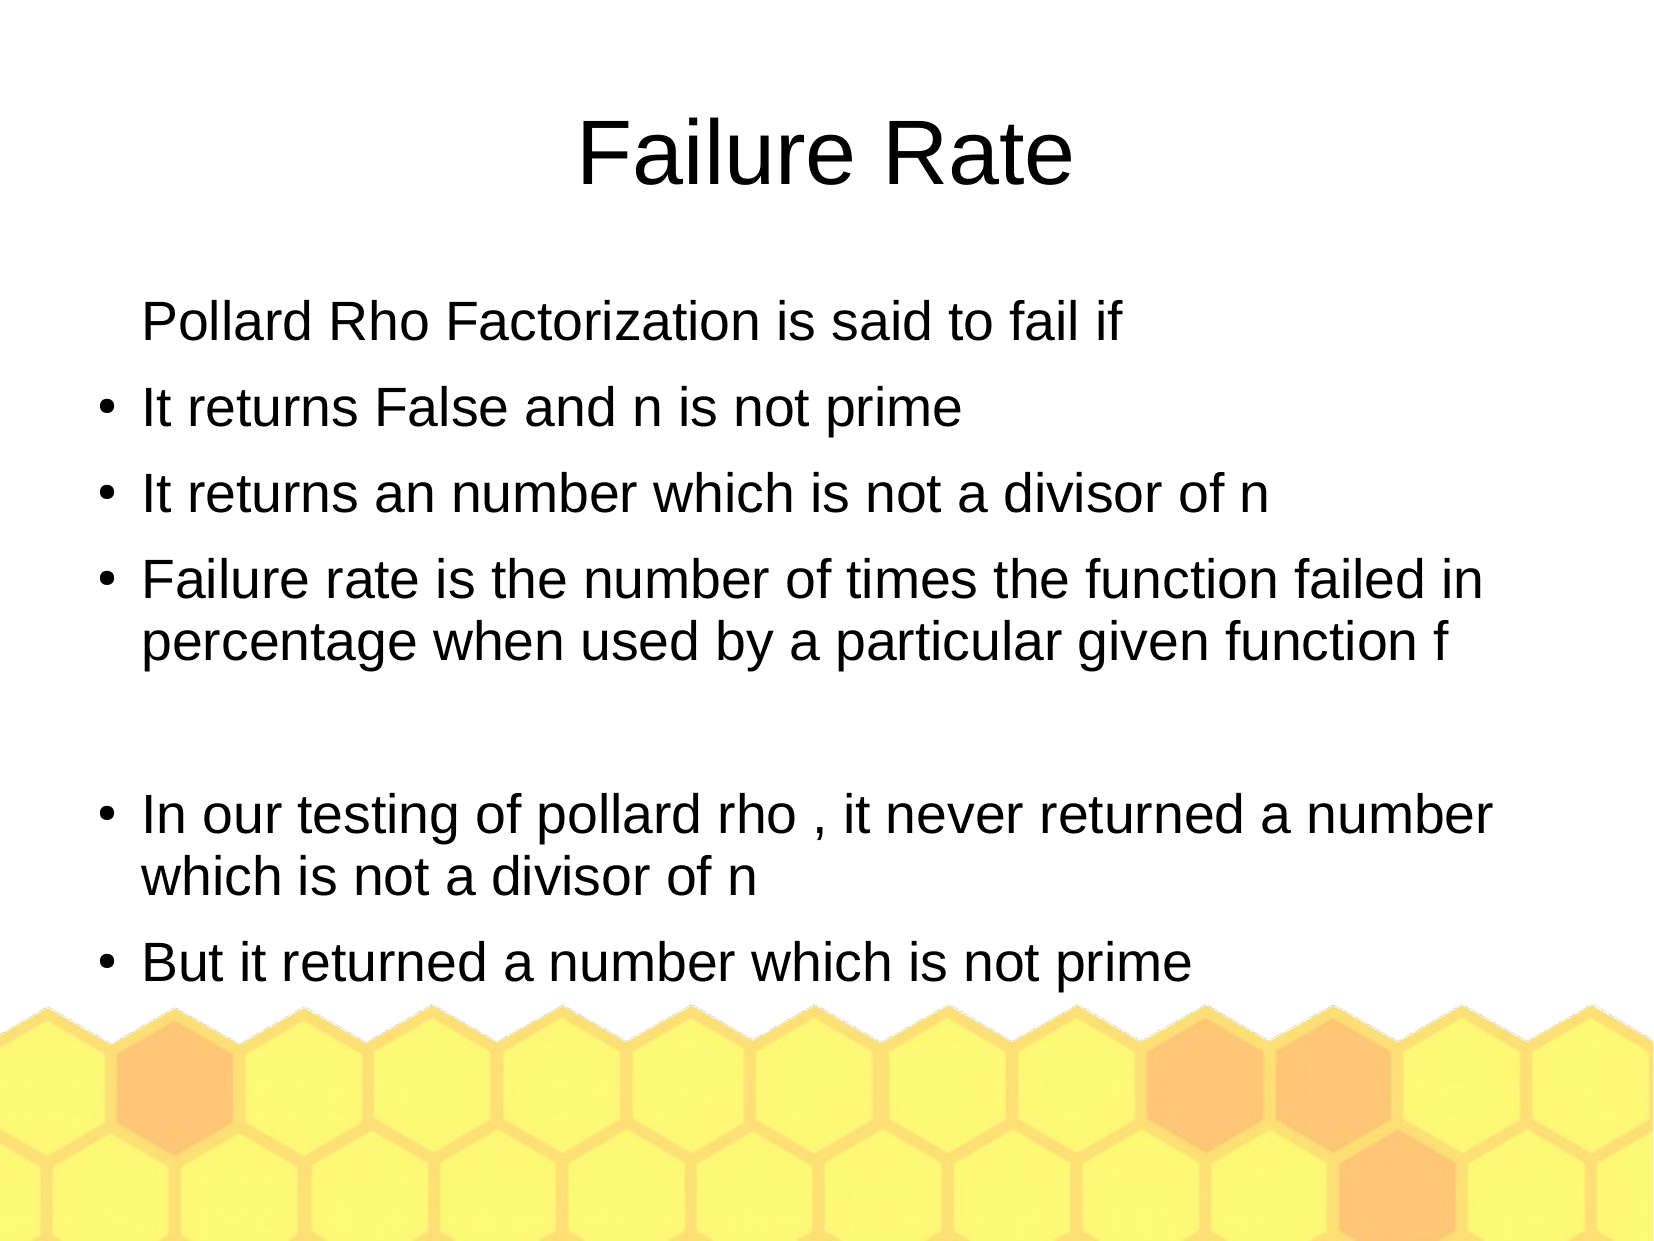

# Failure Rate
Pollard Rho Factorization is said to fail if
It returns False and n is not prime
It returns an number which is not a divisor of n
Failure rate is the number of times the function failed in percentage when used by a particular given function f
In our testing of pollard rho , it never returned a number which is not a divisor of n
But it returned a number which is not prime